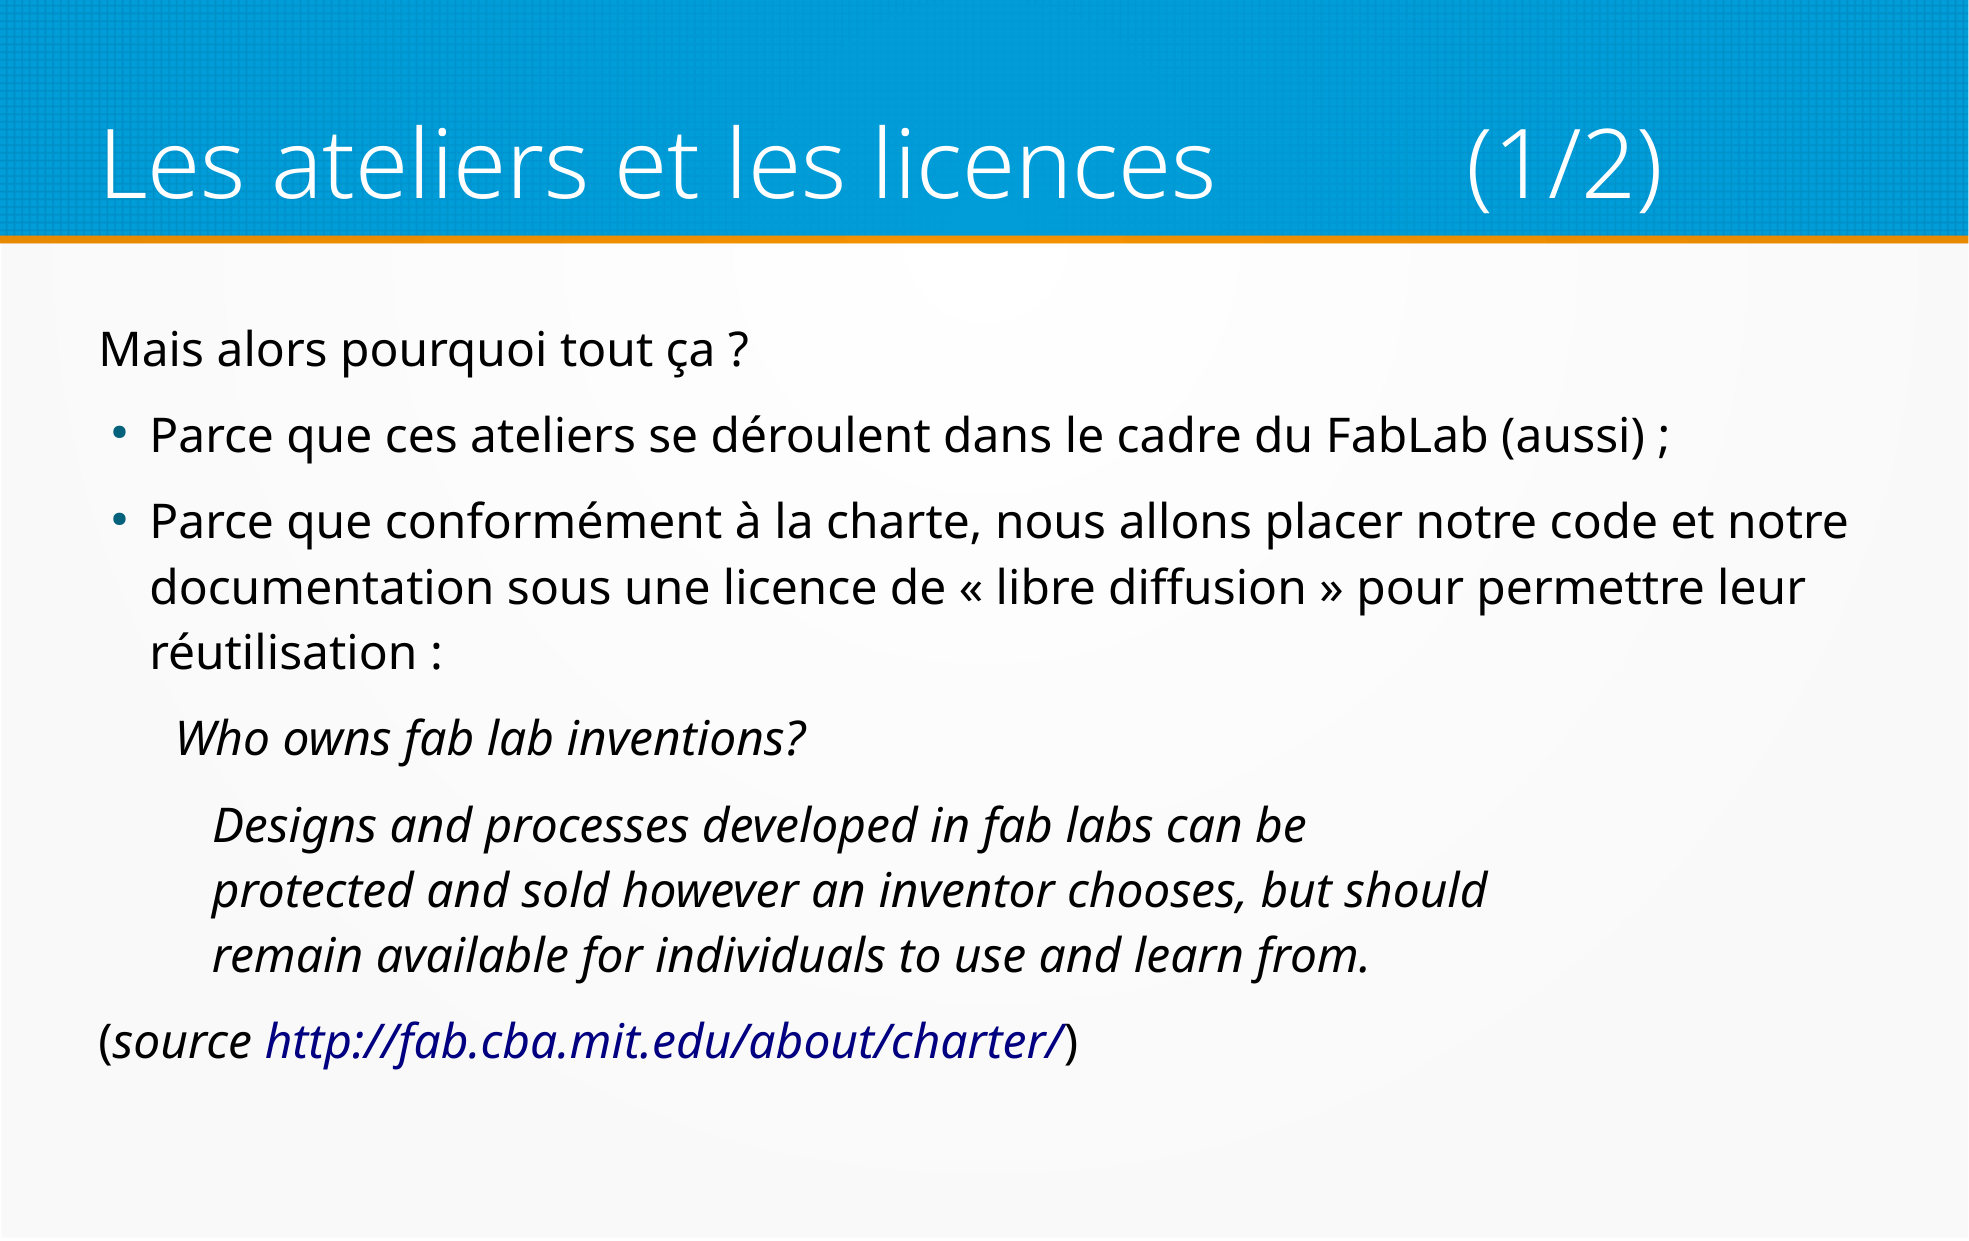

# Les ateliers et les licences (1/2)
Mais alors pourquoi tout ça ?
Parce que ces ateliers se déroulent dans le cadre du FabLab (aussi) ;
Parce que conformément à la charte, nous allons placer notre code et notre documentation sous une licence de « libre diffusion » pour permettre leur réutilisation :
 Who owns fab lab inventions?
 Designs and processes developed in fab labs can be
 protected and sold however an inventor chooses, but should
 remain available for individuals to use and learn from.
(source http://fab.cba.mit.edu/about/charter/)